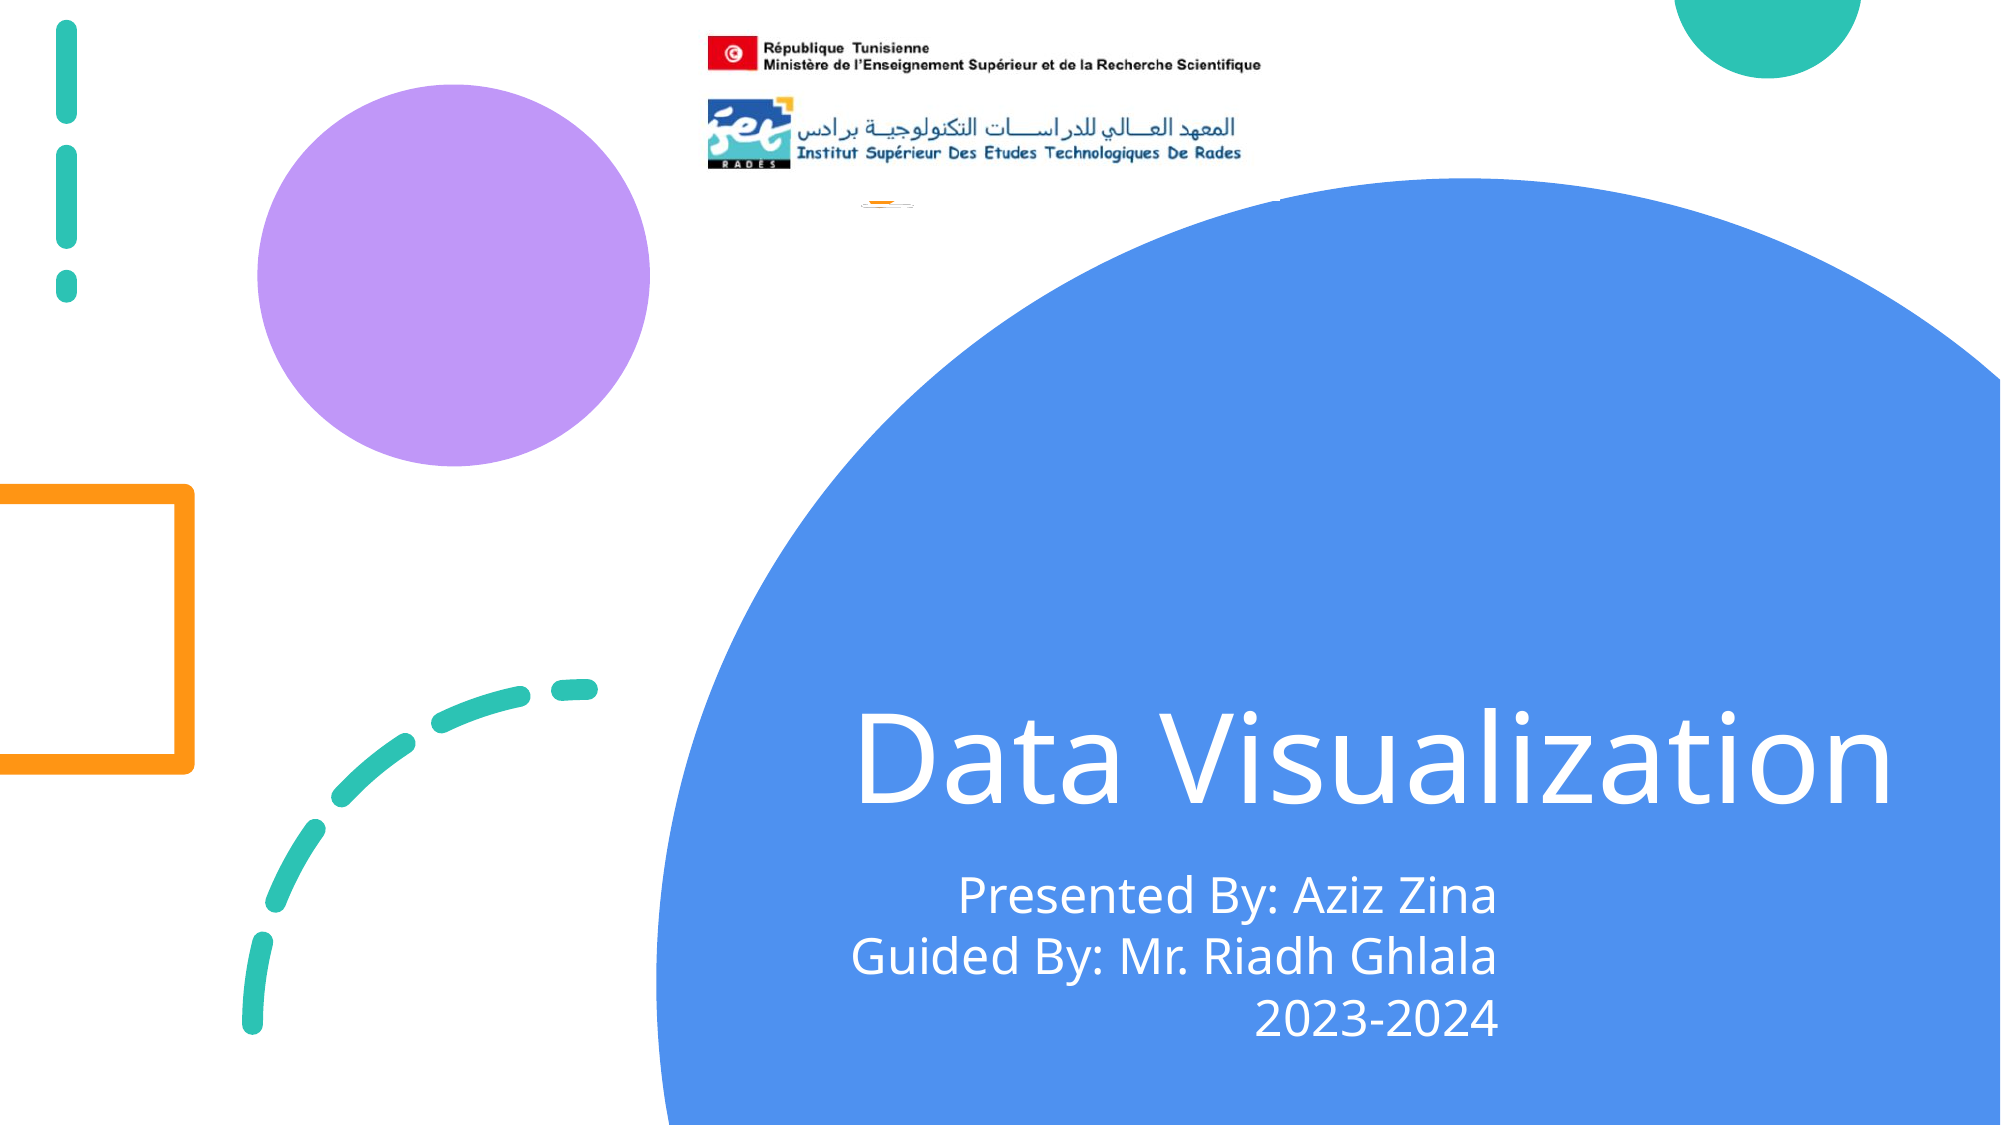

# Data Visualization
Presented By: Aziz Zina
Guided By: Mr. Riadh Ghlala
2023-2024